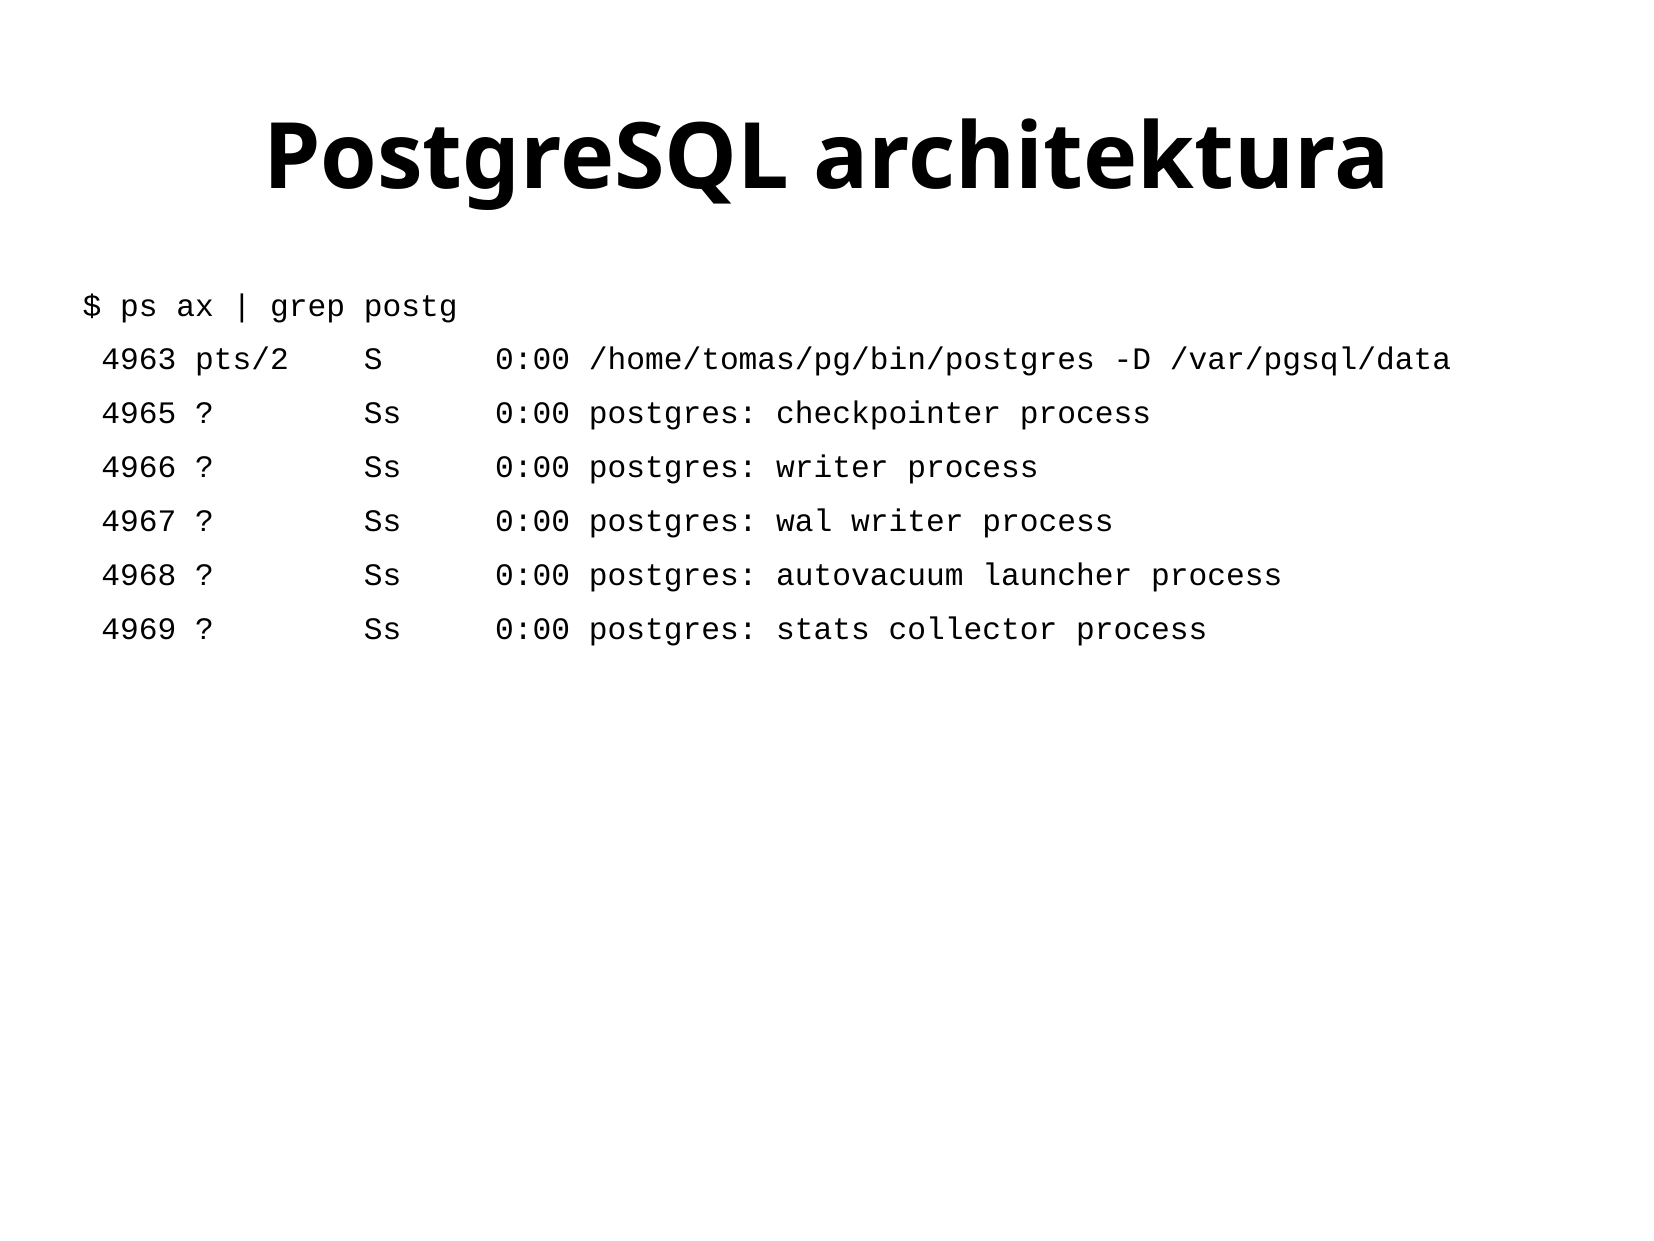

# PostgreSQL architektura
$ ps ax | grep postg
 4963 pts/2 S 0:00 /home/tomas/pg/bin/postgres -D /var/pgsql/data
 4965 ? Ss 0:00 postgres: checkpointer process
 4966 ? Ss 0:00 postgres: writer process
 4967 ? Ss 0:00 postgres: wal writer process
 4968 ? Ss 0:00 postgres: autovacuum launcher process
 4969 ? Ss 0:00 postgres: stats collector process